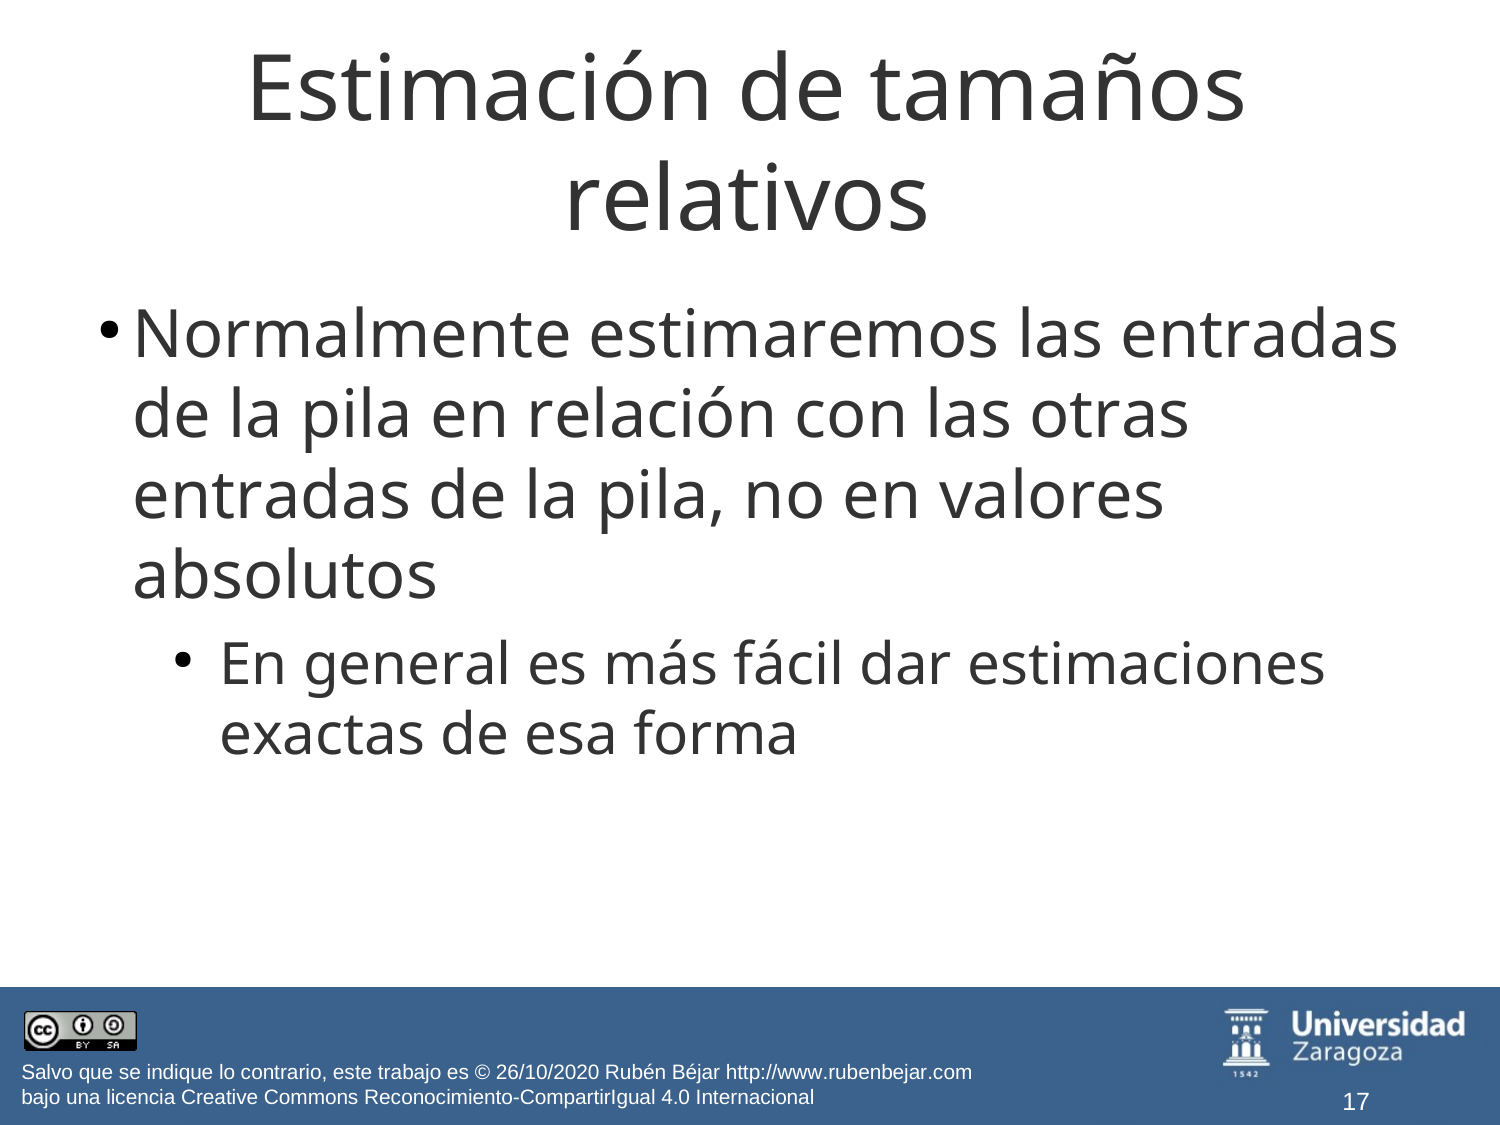

# Estimación de tamaños relativos
Normalmente estimaremos las entradas de la pila en relación con las otras entradas de la pila, no en valores absolutos
En general es más fácil dar estimaciones exactas de esa forma